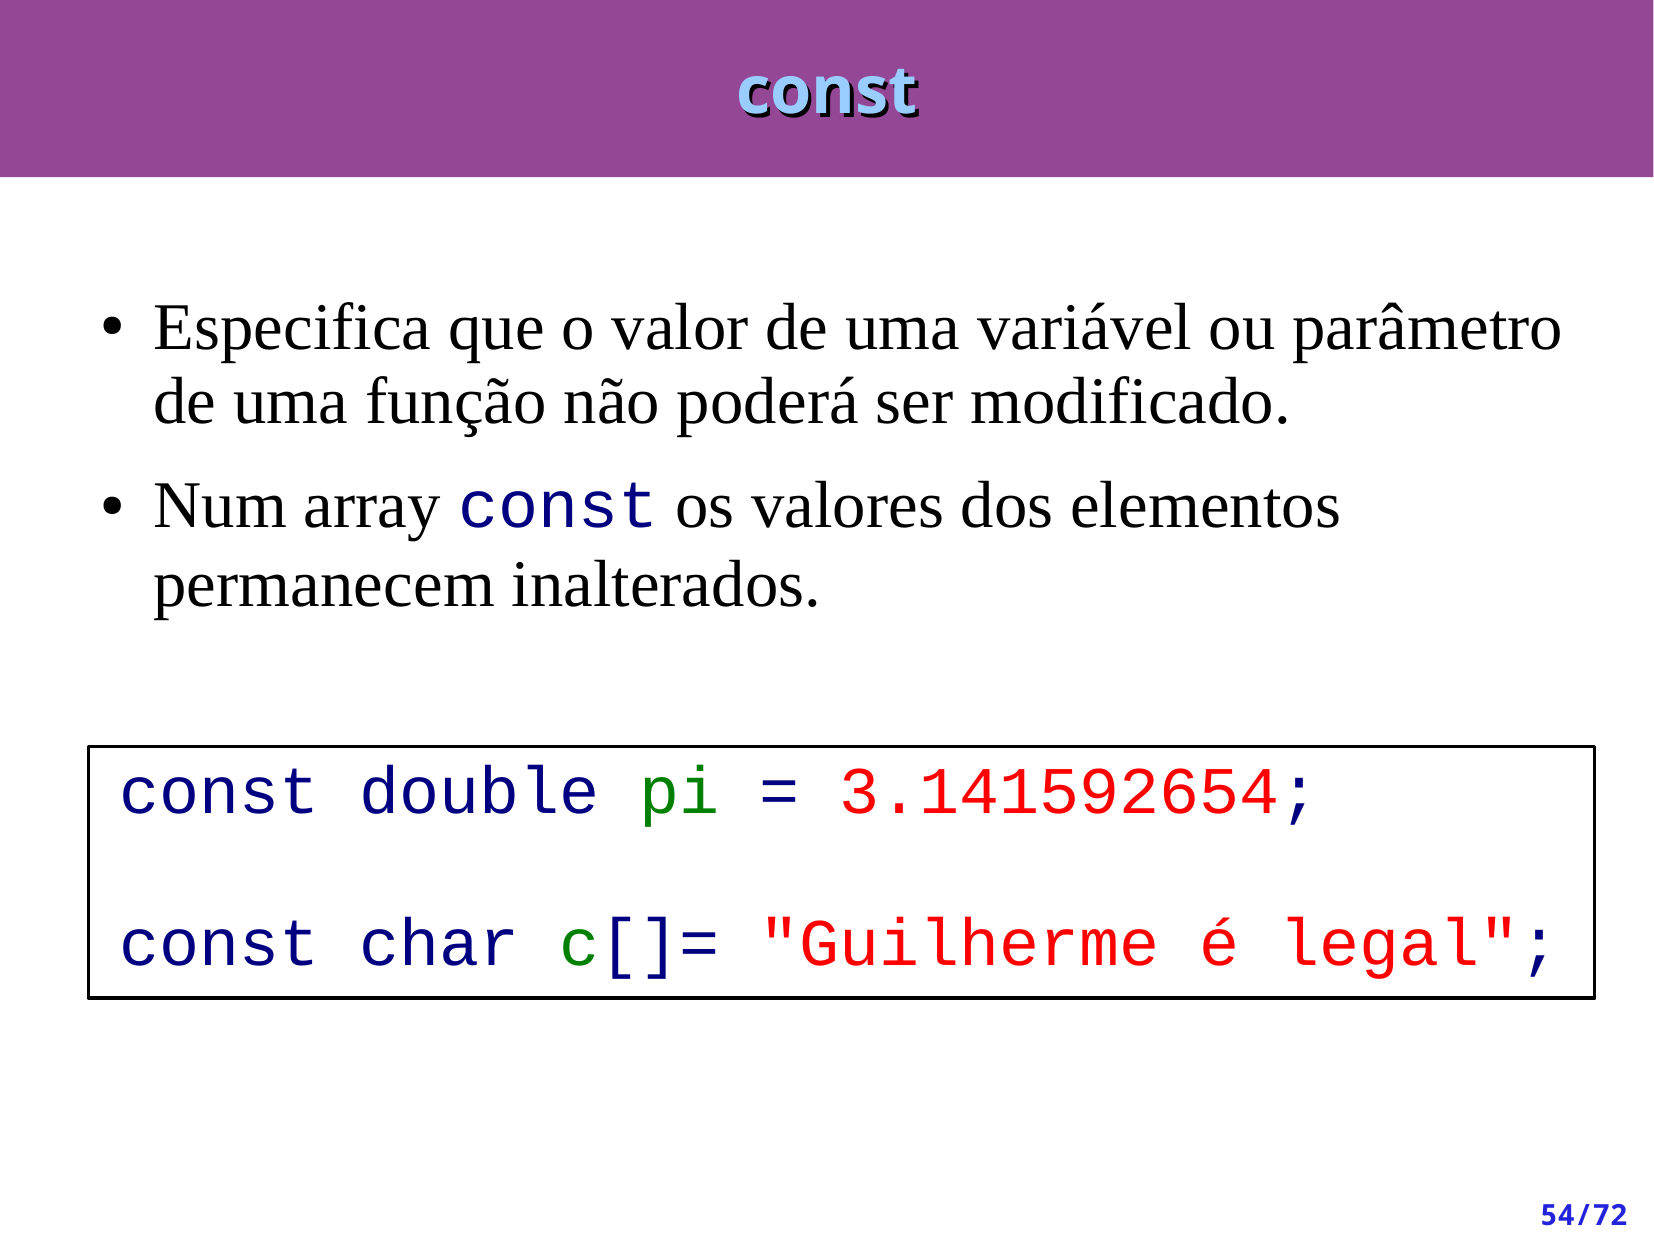

# const
Especifica que o valor de uma variável ou parâmetro de uma função não poderá ser modificado.
Num array const os valores dos elementos permanecem inalterados.
const double pi = 3.141592654;
const char c[]= "Guilherme é legal";
54